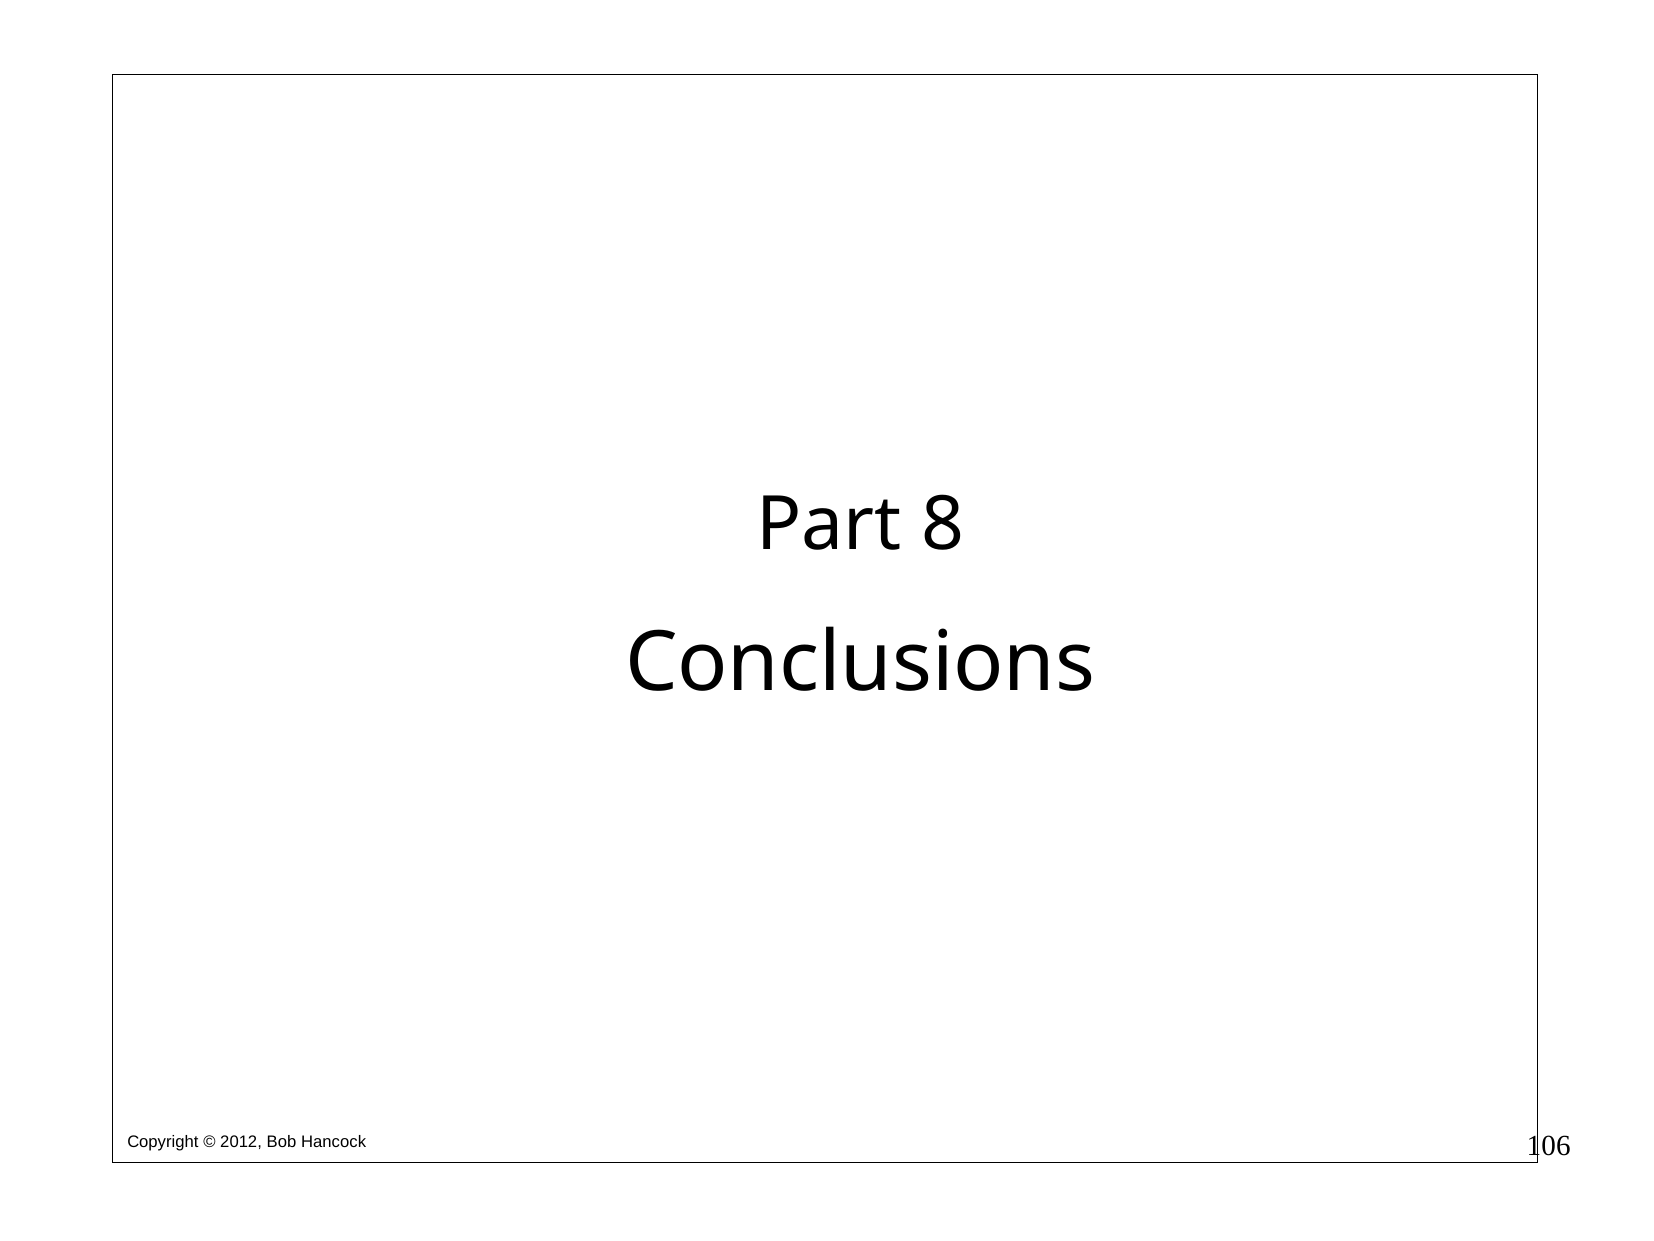

#
Part 8
Conclusions
Copyright © 2012, Bob Hancock
106